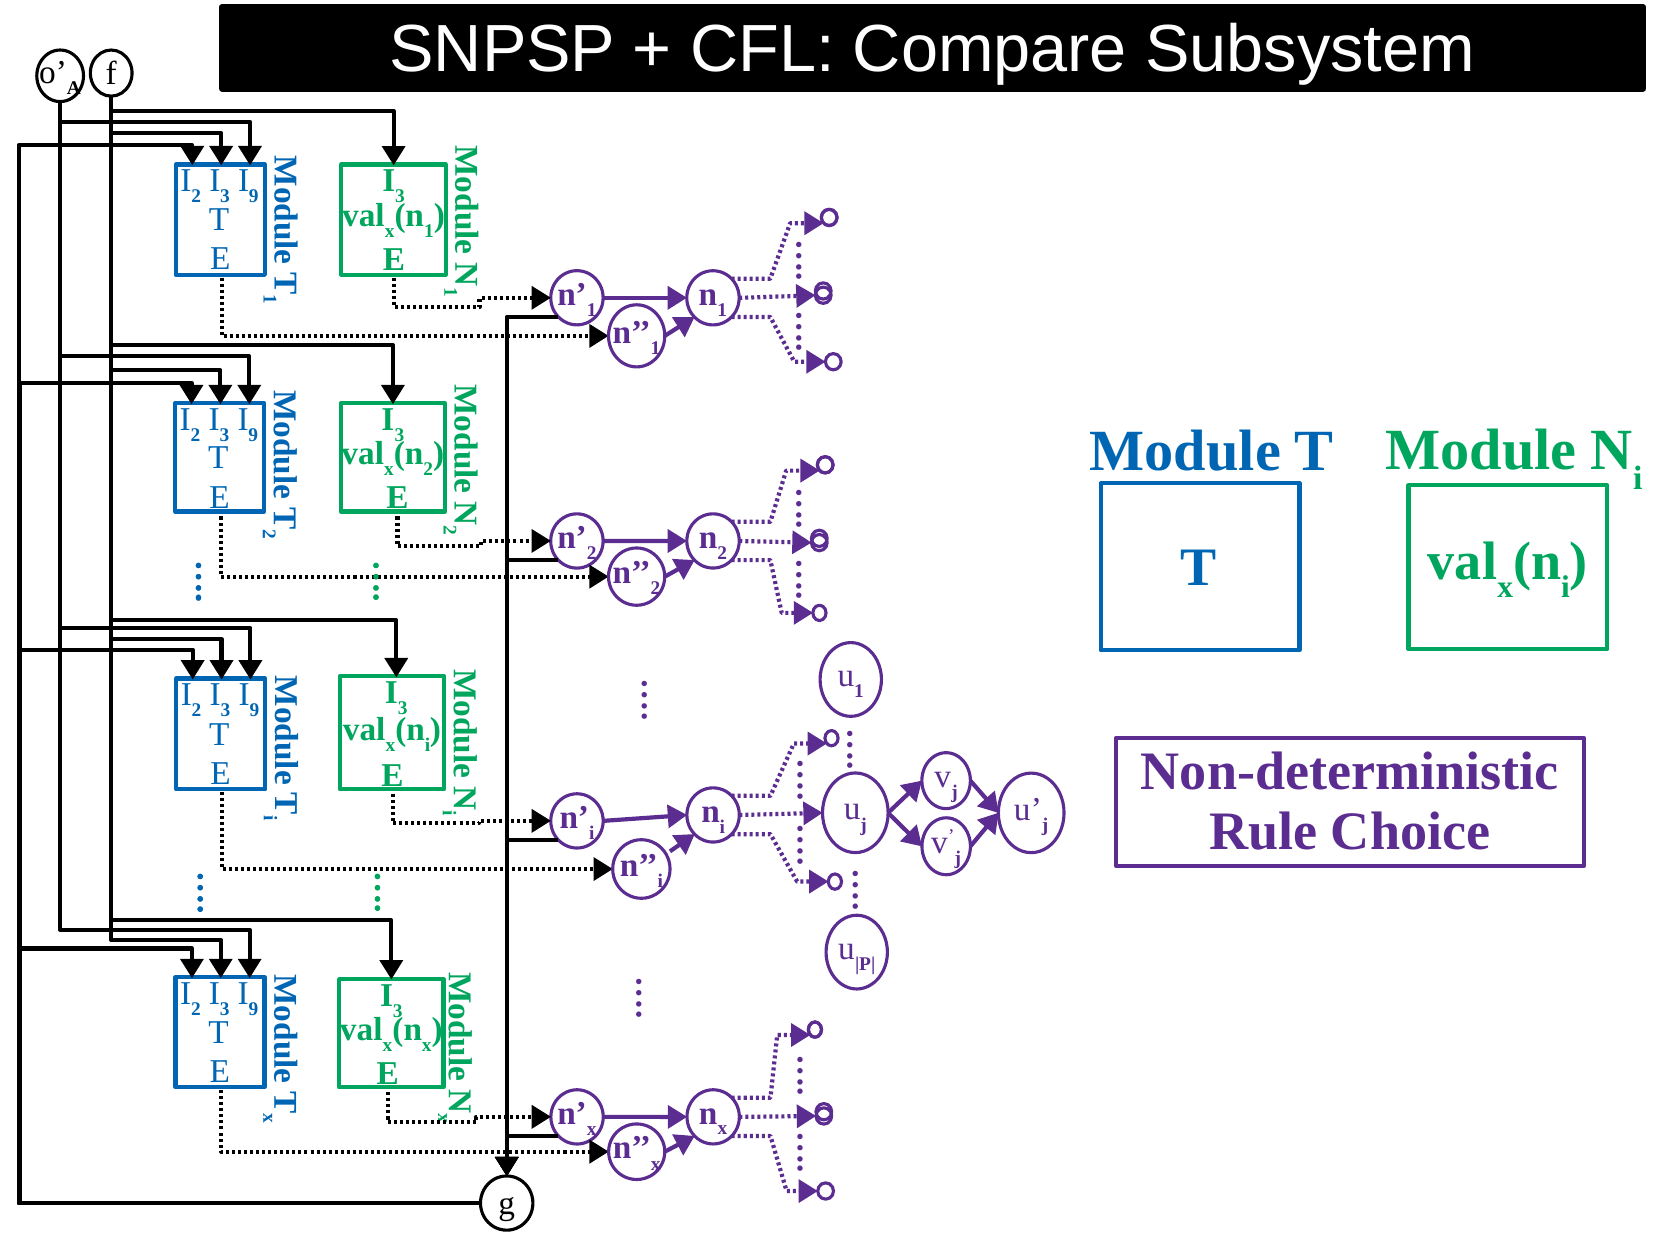

# SNPSP + CFL: Compare Subsystem
o’A
f
Module N1
T
valx(n1)
I2
I3
I9
I3
Module T1
….
E
E
n’1
n1
n’’1
….
T
valx(n2)
I2
I3
I9
I3
Module Ni
Module T
Module N2
Module T2
E
E
T
….
valx(ni)
n’2
n2
….
….
n’’2
….
….
….
u1
valx(ni)
….
I3
T
I2
I3
I9
Module Ni
….
Module Ti
Non-deterministic
Rule Choice
vj
E
….
E
uj
u’j
ni
n’i
v’j
….
n’’i
….
….
….
….
….
u|P|
….
T
I2
I3
I9
valx(nx)
I3
Module Nx
Module Tx
….
E
E
n’x
nx
n’’x
….
g